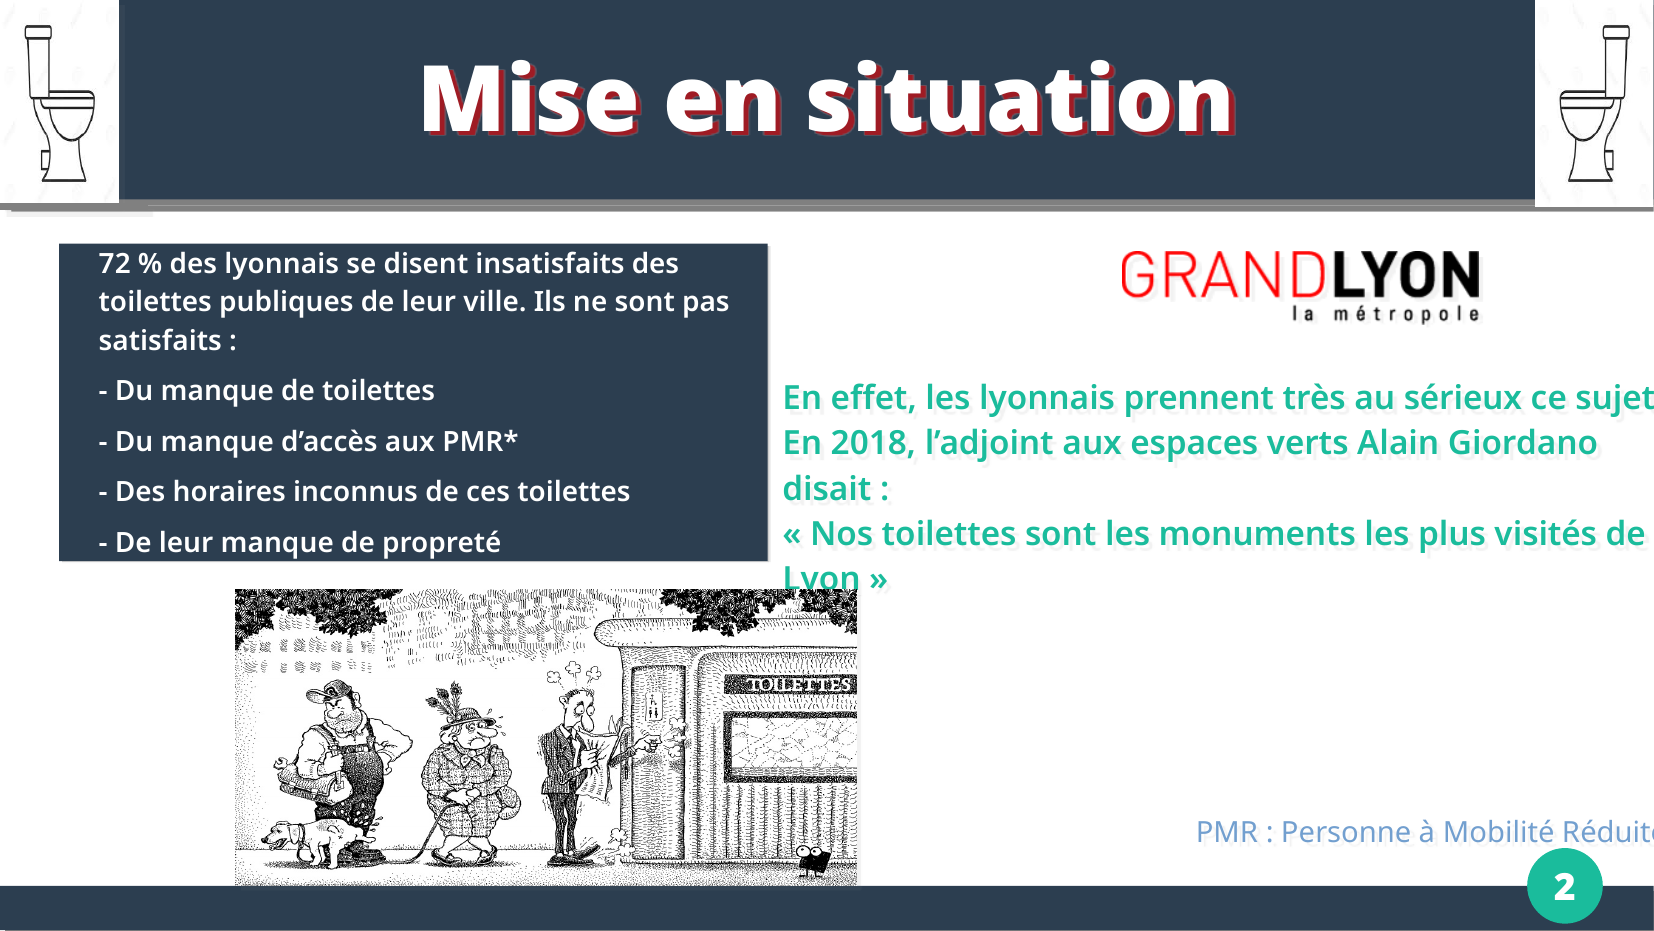

# Mise en situation
72 % des lyonnais se disent insatisfaits des toilettes publiques de leur ville. Ils ne sont pas satisfaits :
- Du manque de toilettes
- Du manque d’accès aux PMR*
- Des horaires inconnus de ces toilettes
- De leur manque de propreté
En effet, les lyonnais prennent très au sérieux ce sujet.
En 2018, l’adjoint aux espaces verts Alain Giordano disait :
« Nos toilettes sont les monuments les plus visités de Lyon »
PMR : Personne à Mobilité Réduite